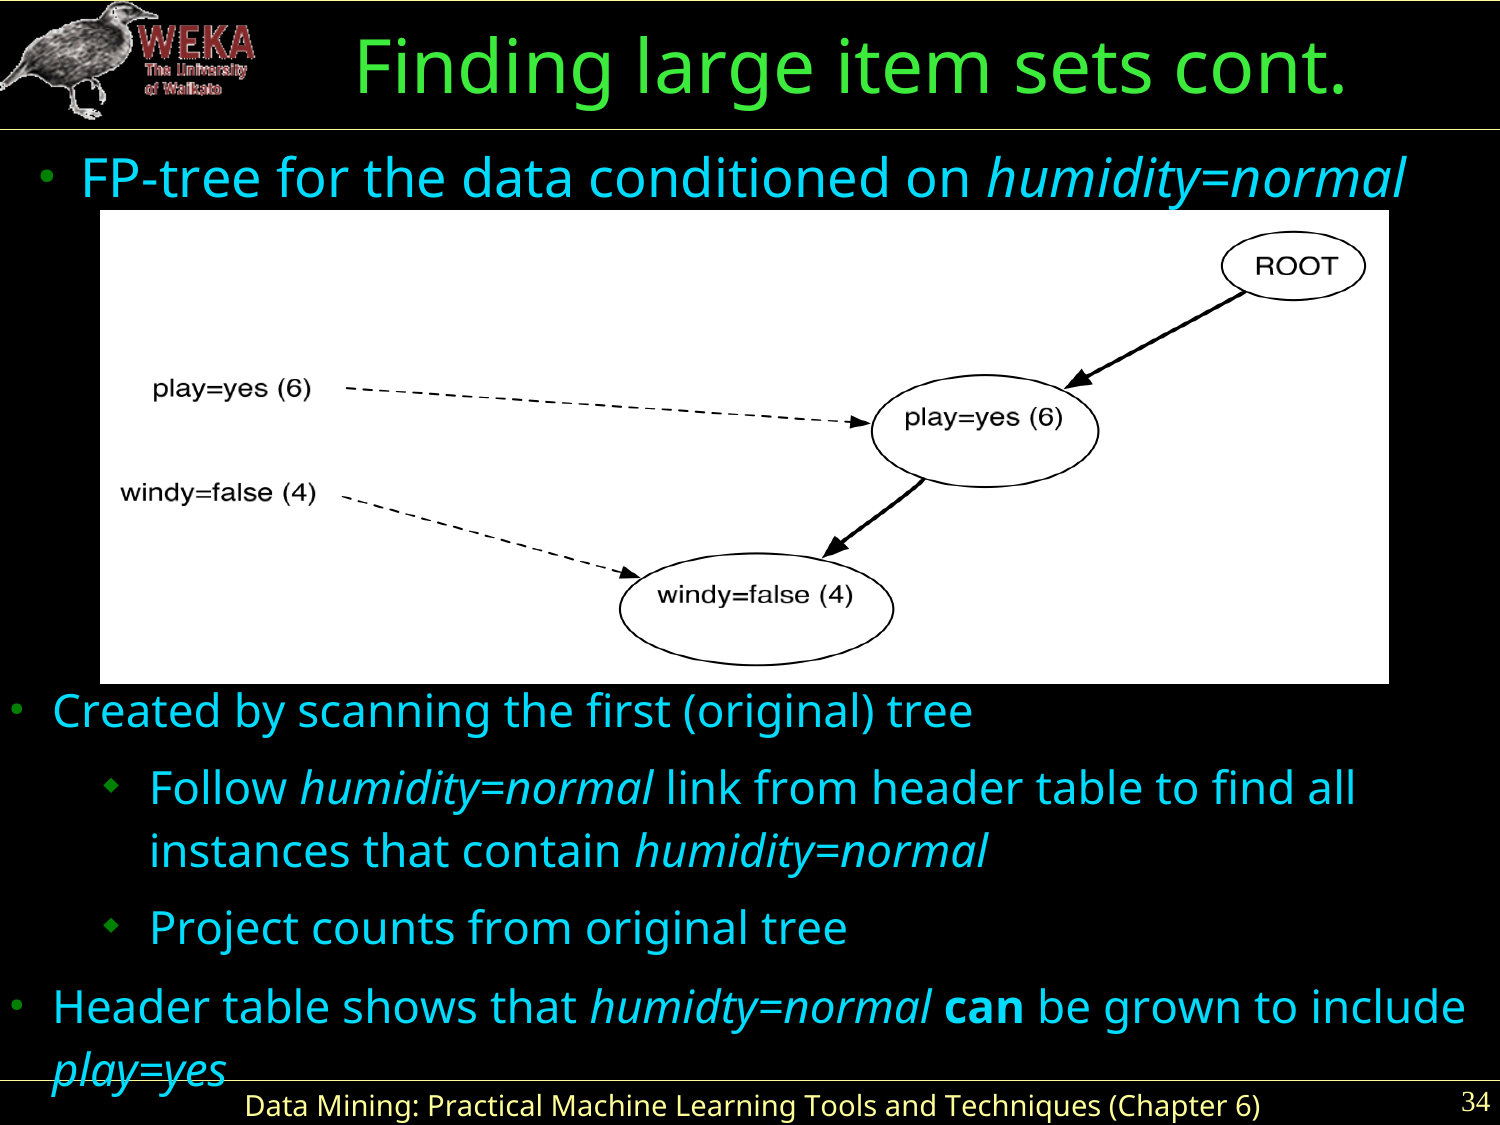

# Finding large item sets cont.
FP-tree for the data conditioned on humidity=normal
Created by scanning the first (original) tree
Follow humidity=normal link from header table to find all instances that contain humidity=normal
Project counts from original tree
Header table shows that humidty=normal can be grown to include play=yes
Data Mining: Practical Machine Learning Tools and Techniques (Chapter 6)
34